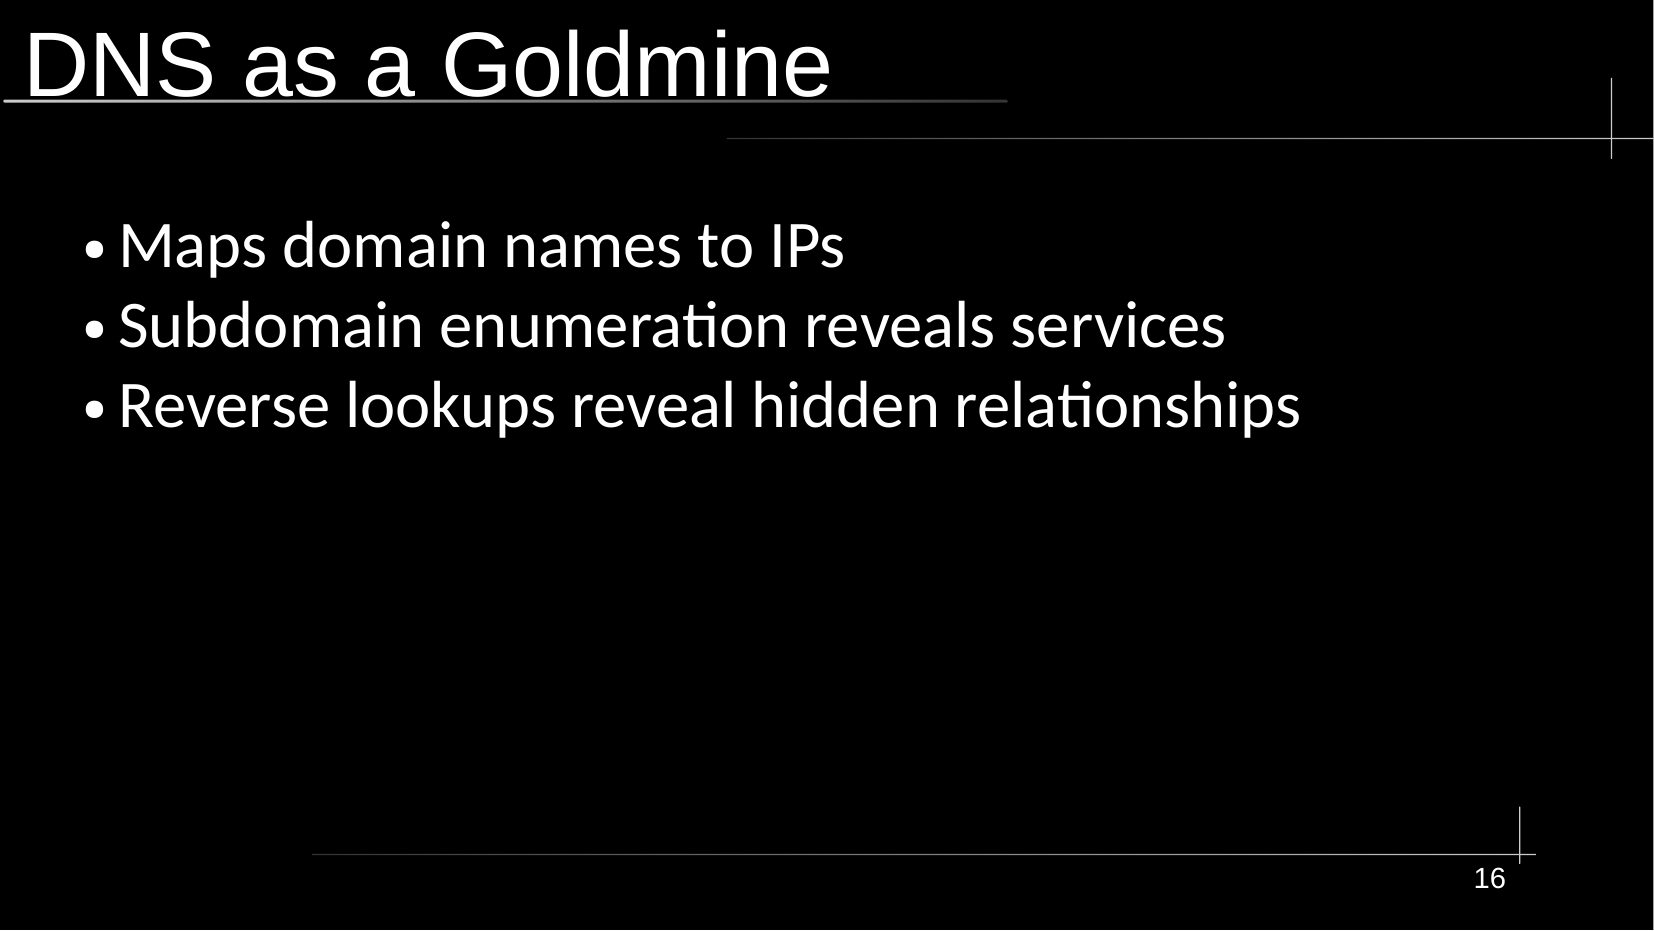

# DNS as a Goldmine
Maps domain names to IPs
Subdomain enumeration reveals services
Reverse lookups reveal hidden relationships
16